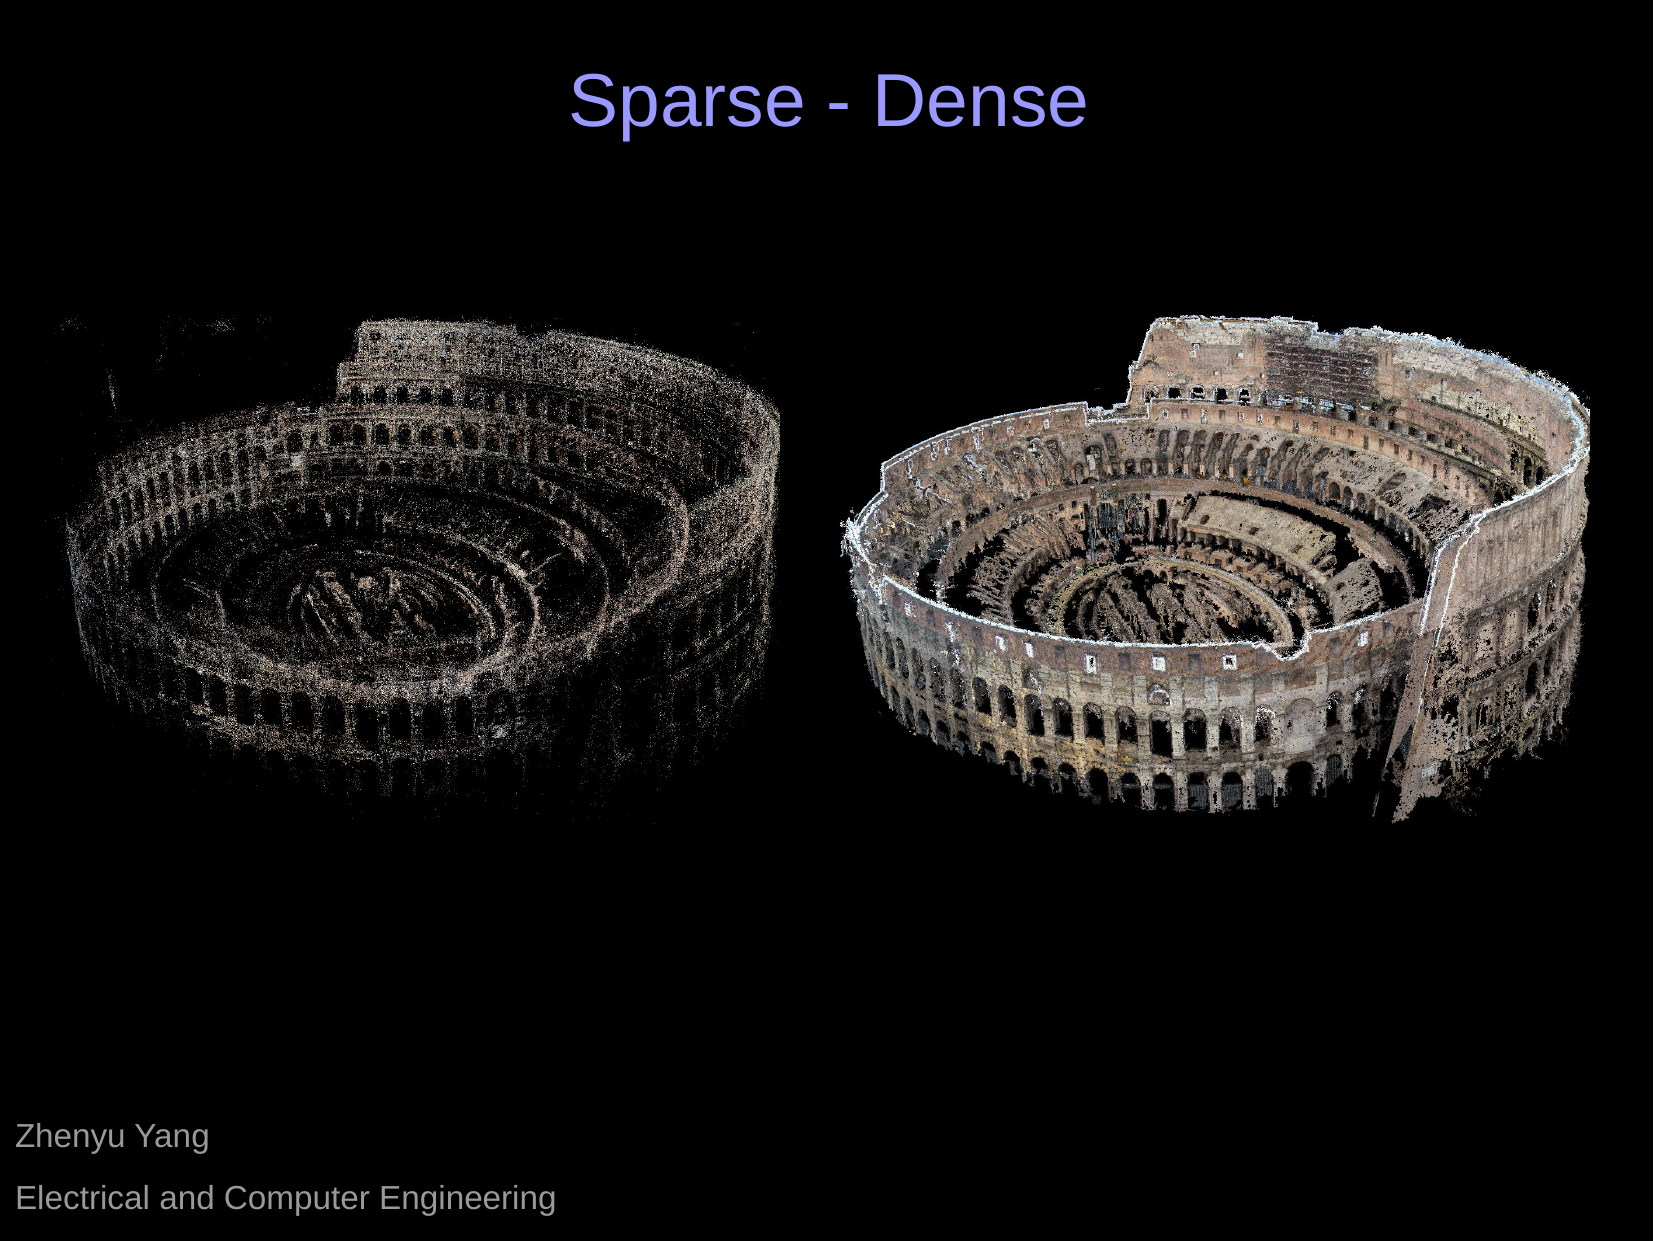

Sparse - Dense
Zhenyu Yang
Electrical and Computer Engineering